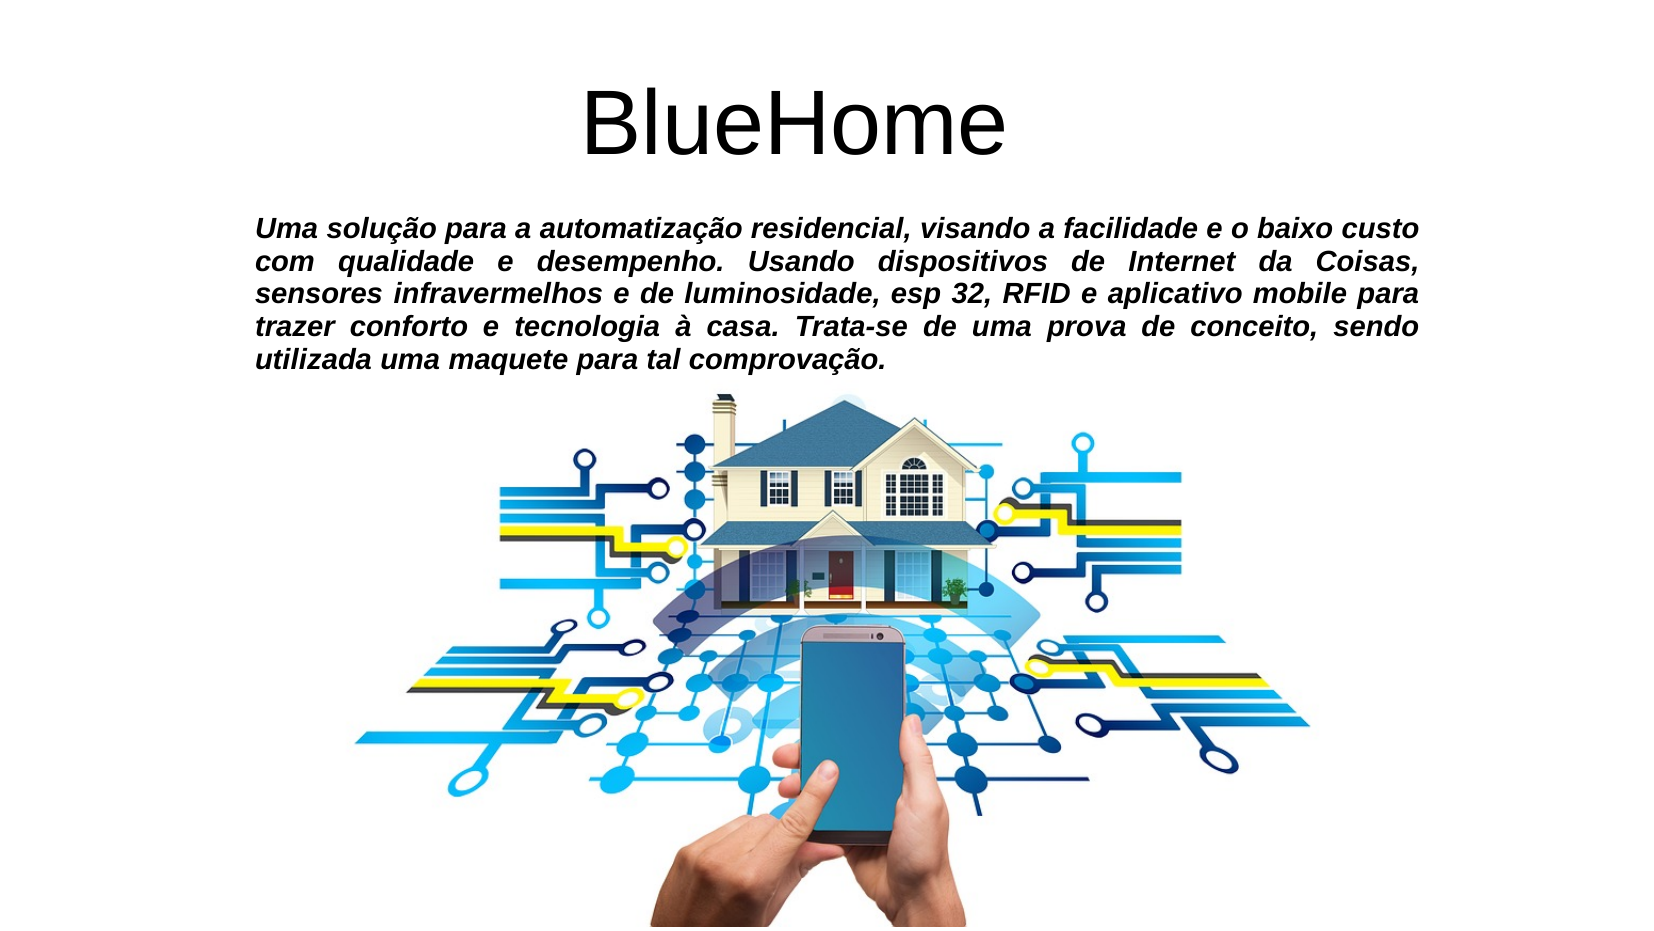

# BlueHome
Uma solução para a automatização residencial, visando a facilidade e o baixo custo com qualidade e desempenho. Usando dispositivos de Internet da Coisas, sensores infravermelhos e de luminosidade, esp 32, RFID e aplicativo mobile para trazer conforto e tecnologia à casa. Trata-se de uma prova de conceito, sendo utilizada uma maquete para tal comprovação.